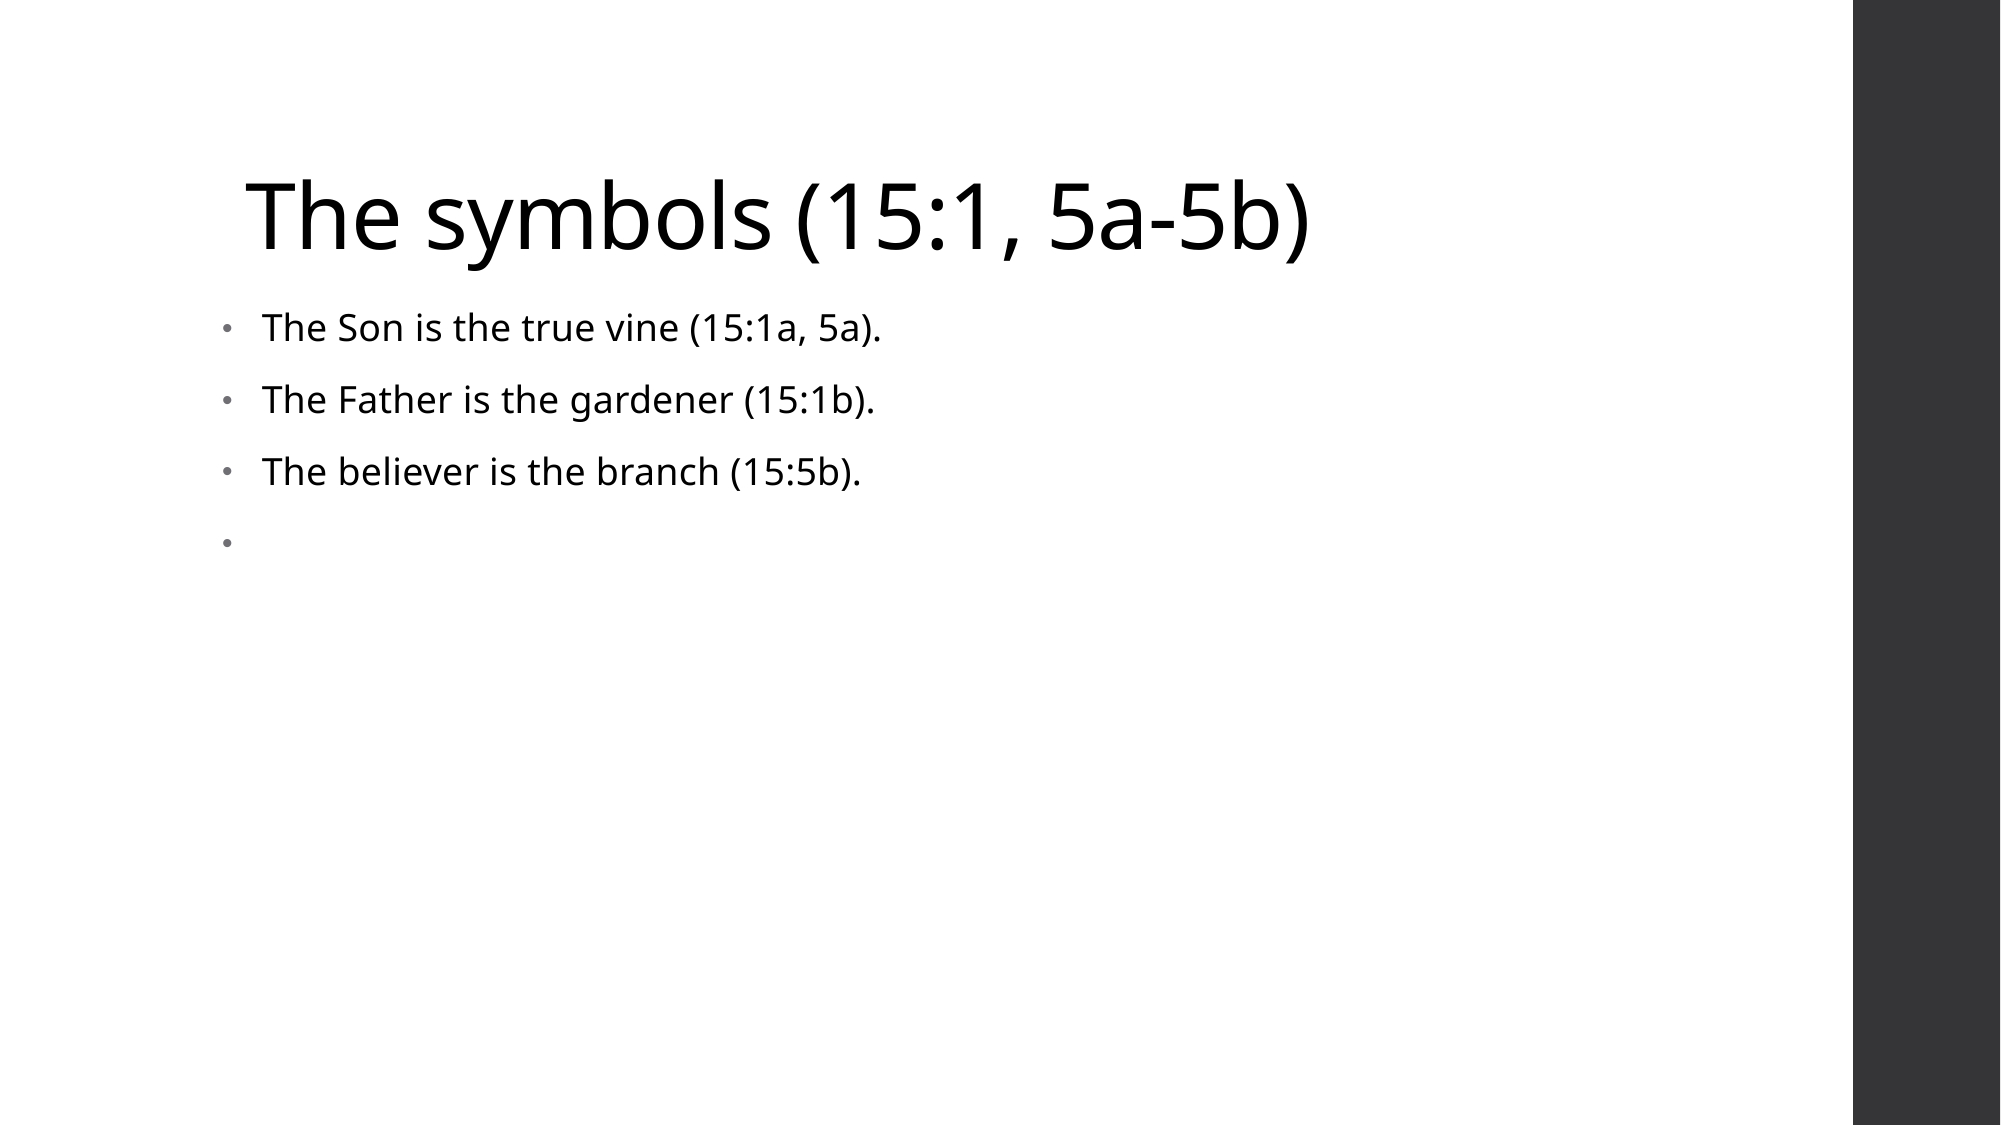

# The symbols (15:1, 5a-5b)
 The Son is the true vine (15:1a, 5a).
 The Father is the gardener (15:1b).
 The believer is the branch (15:5b).